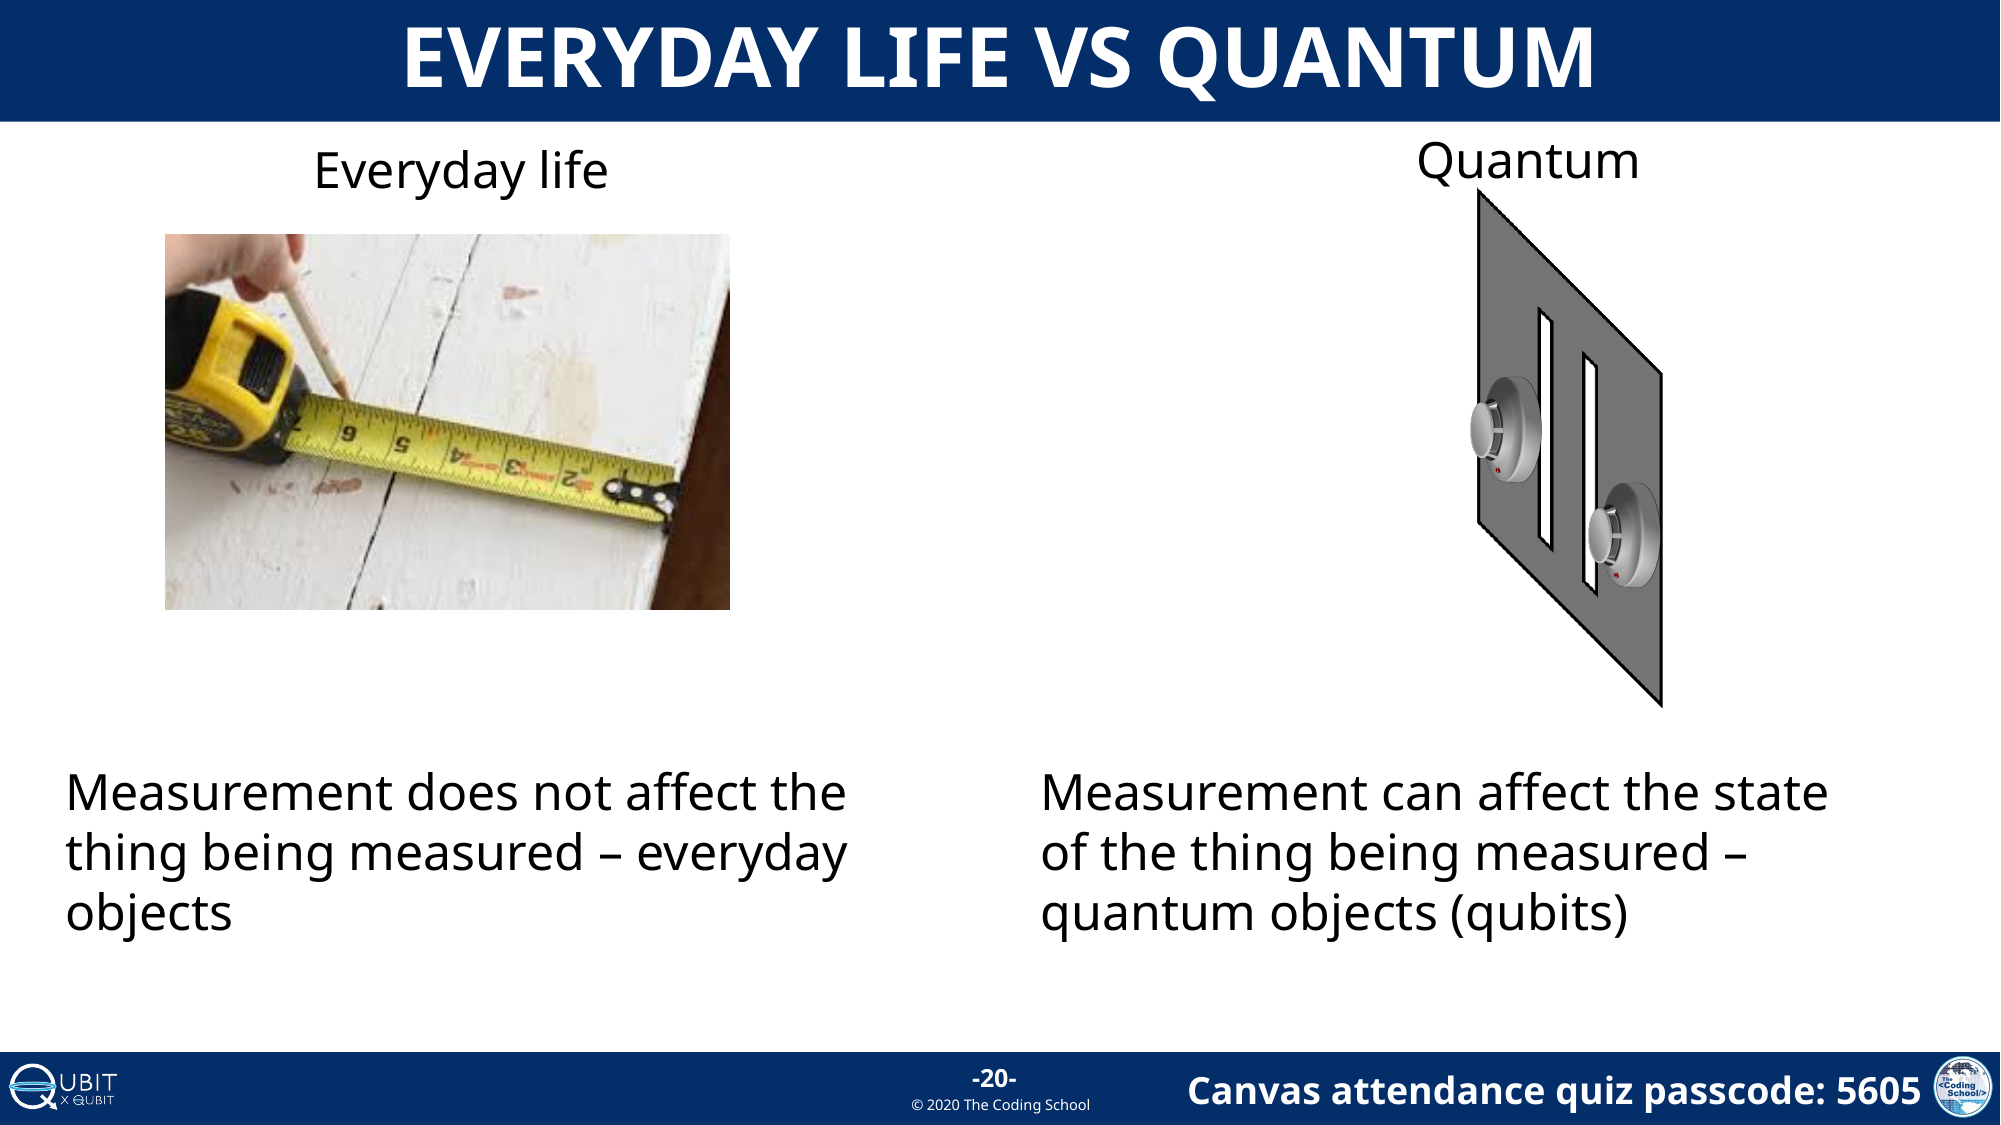

# Everyday life vs quantum
Quantum
Everyday life
Measurement does not affect the thing being measured – everyday objects
Measurement can affect the state of the thing being measured – quantum objects (qubits)
-20-